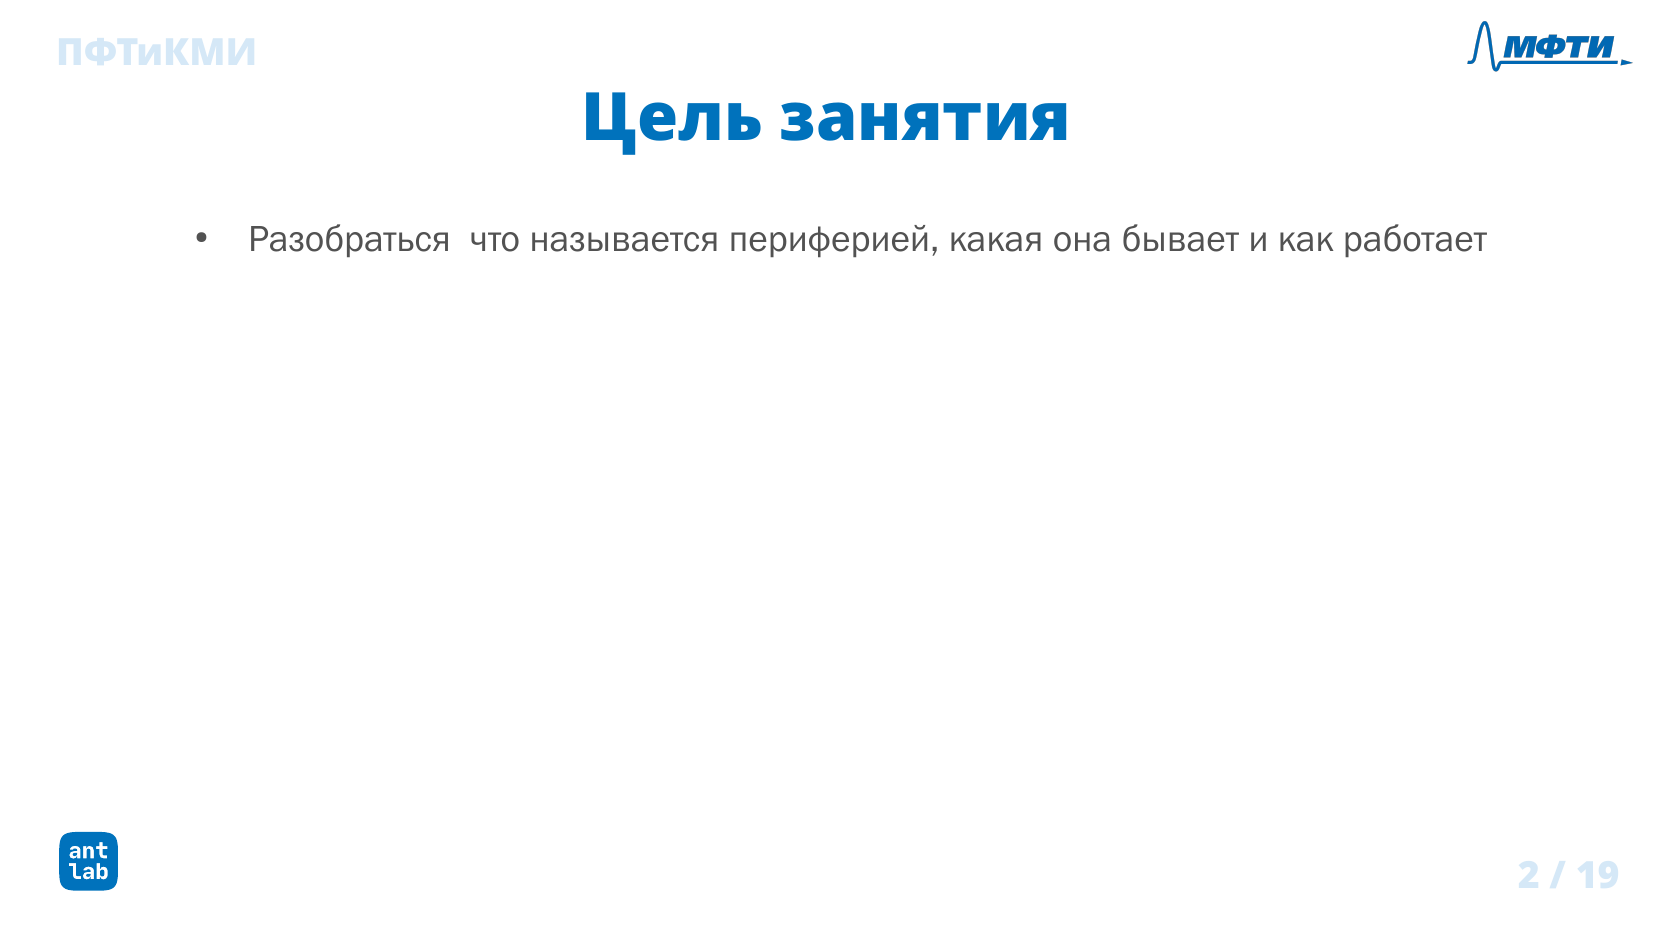

# Цель занятия
Разобраться что называется периферией, какая она бывает и как работает